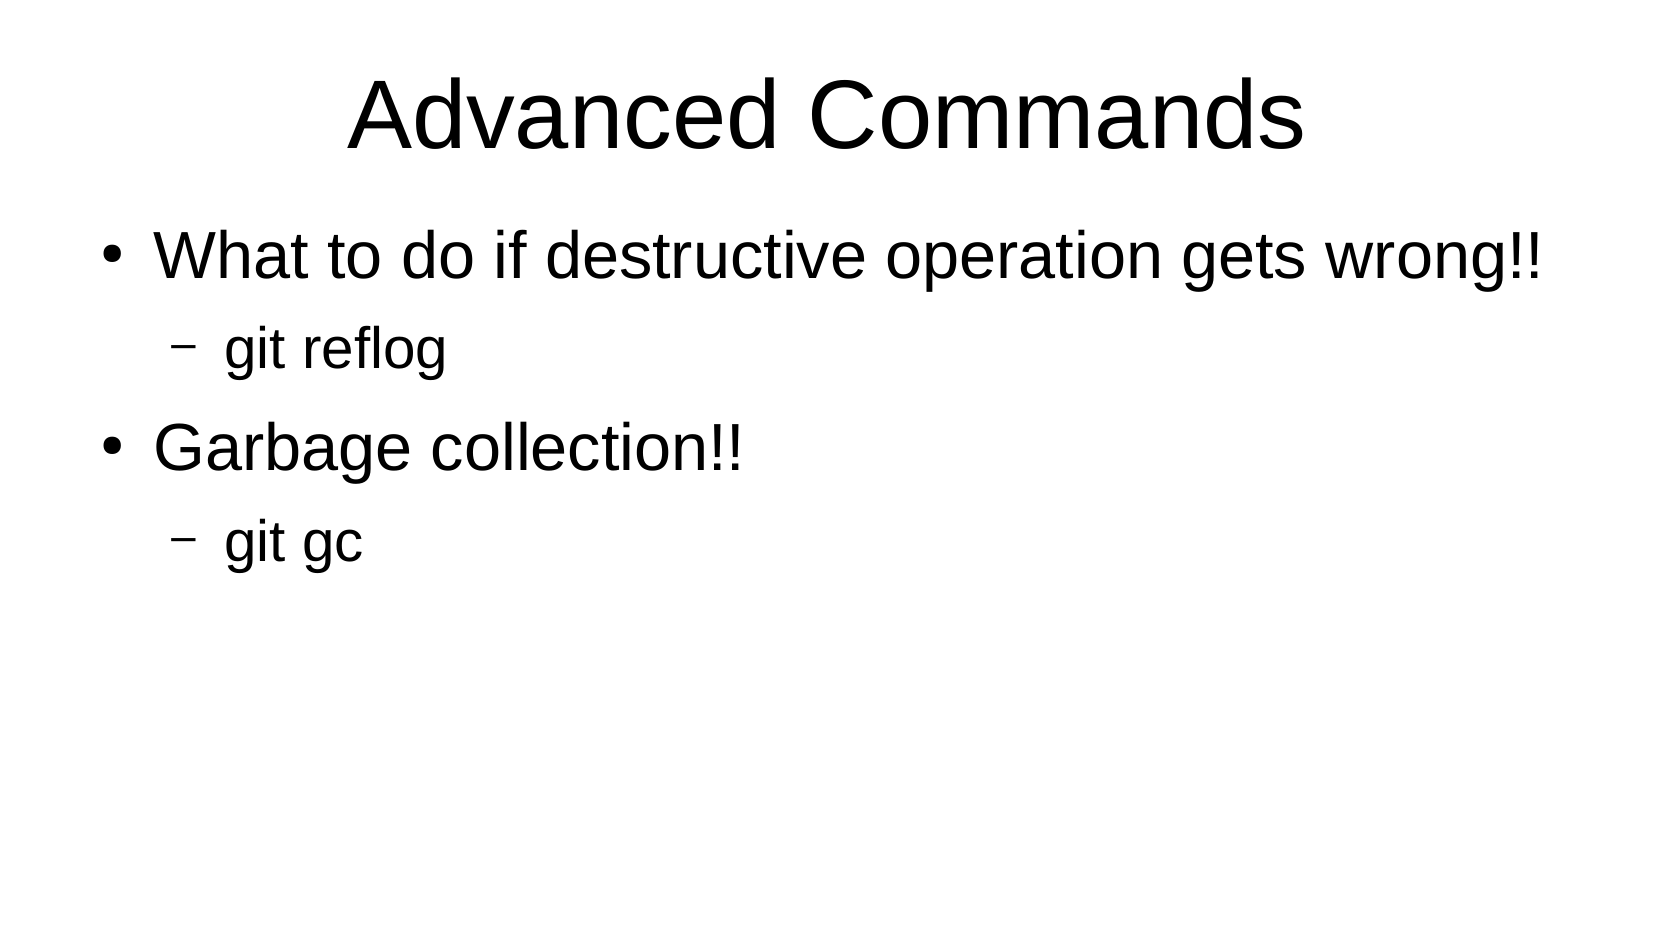

# Advanced Commands
What to do if destructive operation gets wrong!!
git reflog
Garbage collection!!
git gc